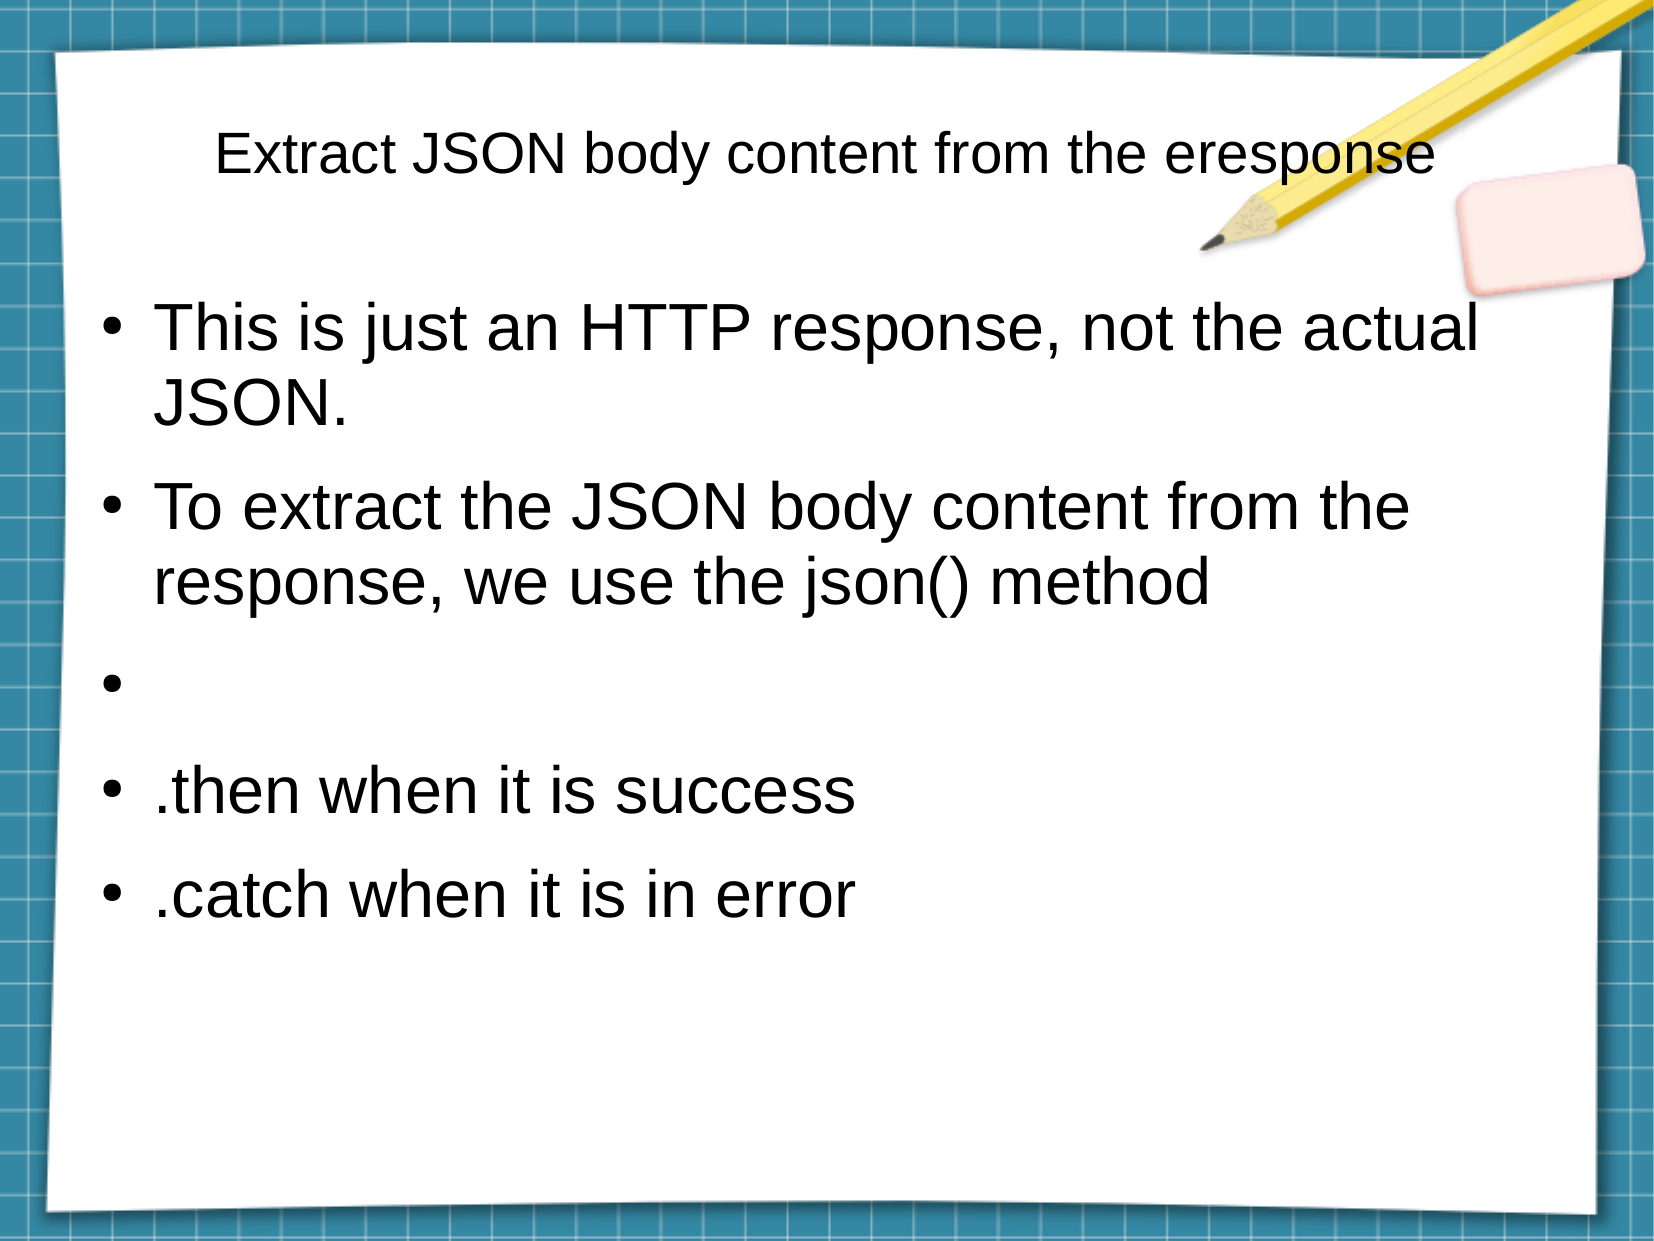

# Extract JSON body content from the eresponse
This is just an HTTP response, not the actual JSON.
To extract the JSON body content from the response, we use the json() method
.then when it is success
.catch when it is in error